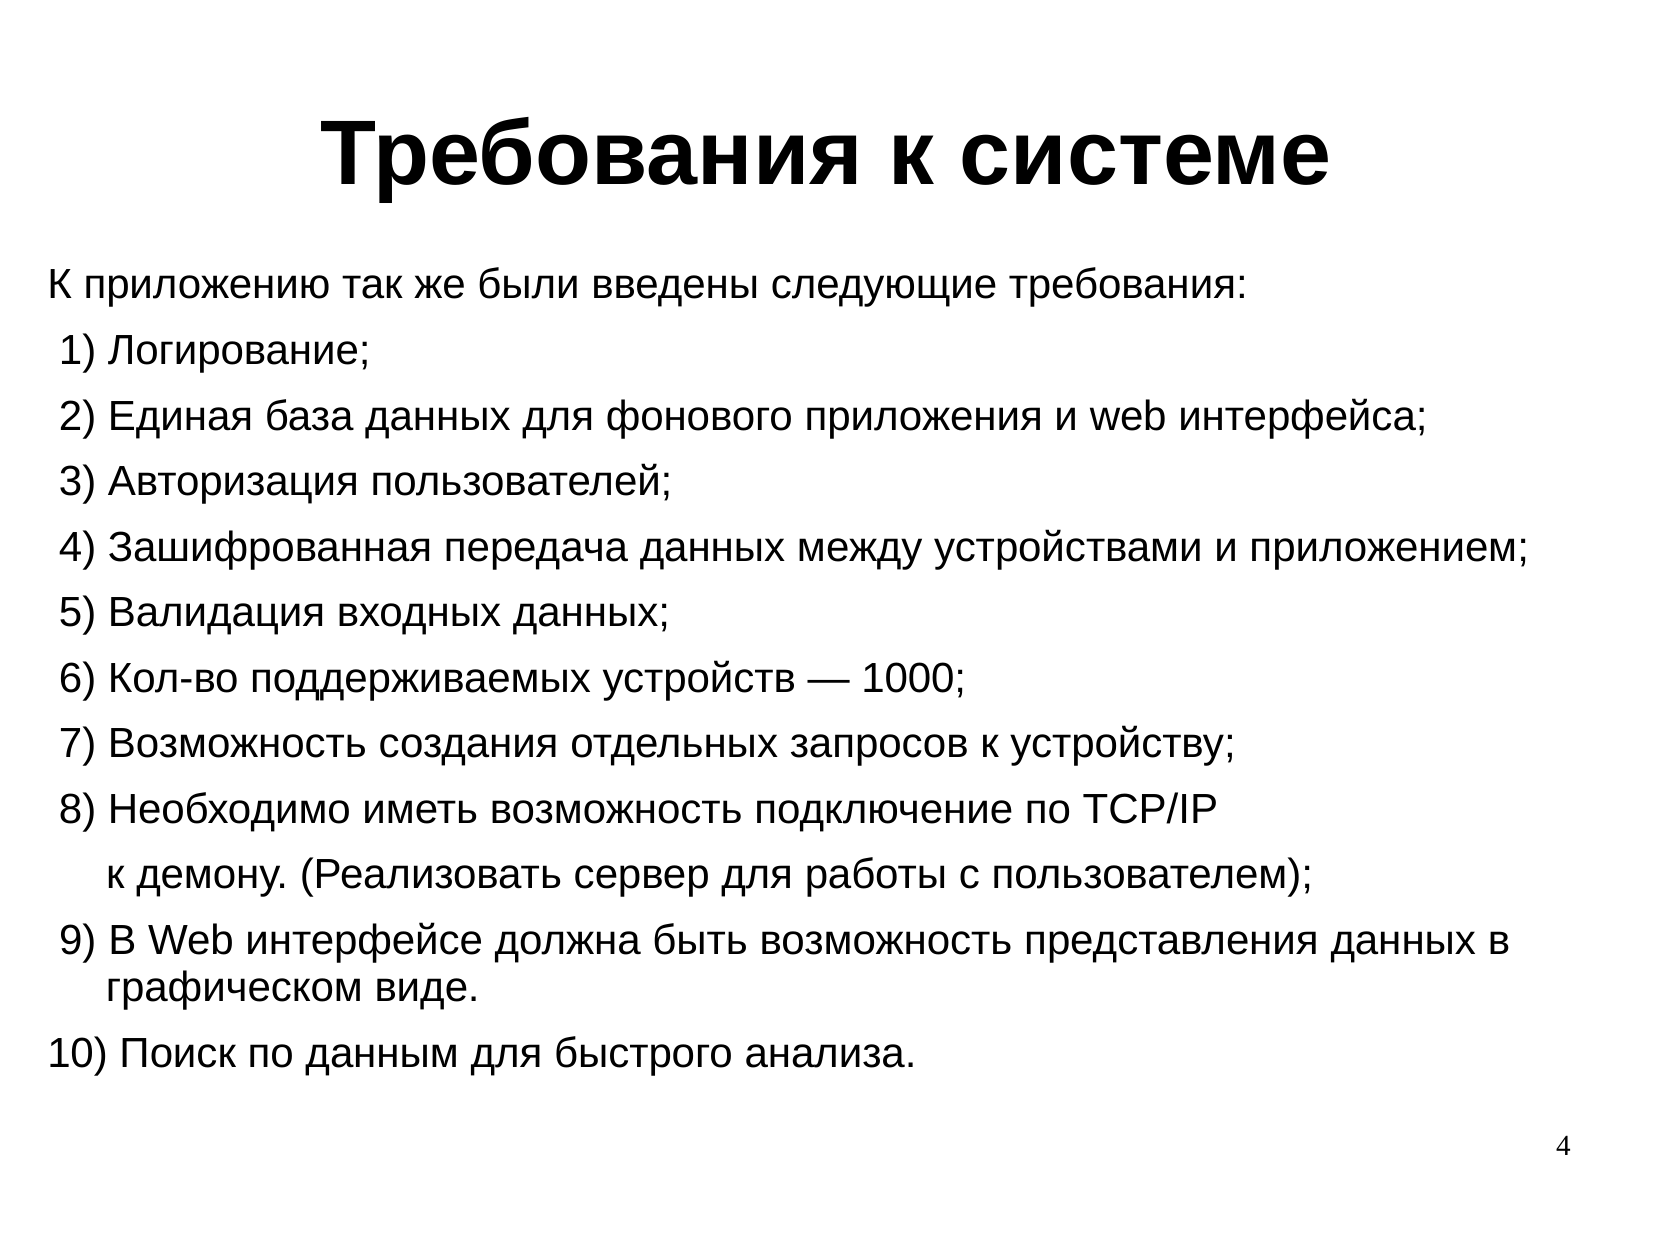

# Требования к системе
К приложению так же были введены следующие требования:
 1) Логирование;
 2) Единая база данных для фонового приложения и web интерфейса;
 3) Авторизация пользователей;
 4) Зашифрованная передача данных между устройствами и приложением;
 5) Валидация входных данных;
 6) Кол-во поддерживаемых устройств — 1000;
 7) Возможность создания отдельных запросов к устройству;
 8) Необходимо иметь возможность подключение по TCP/IP
 к демону. (Реализовать сервер для работы с пользователем);
 9) В Web интерфейсе должна быть возможность представления данных в 		 графическом виде.
10) Поиск по данным для быстрого анализа.
4